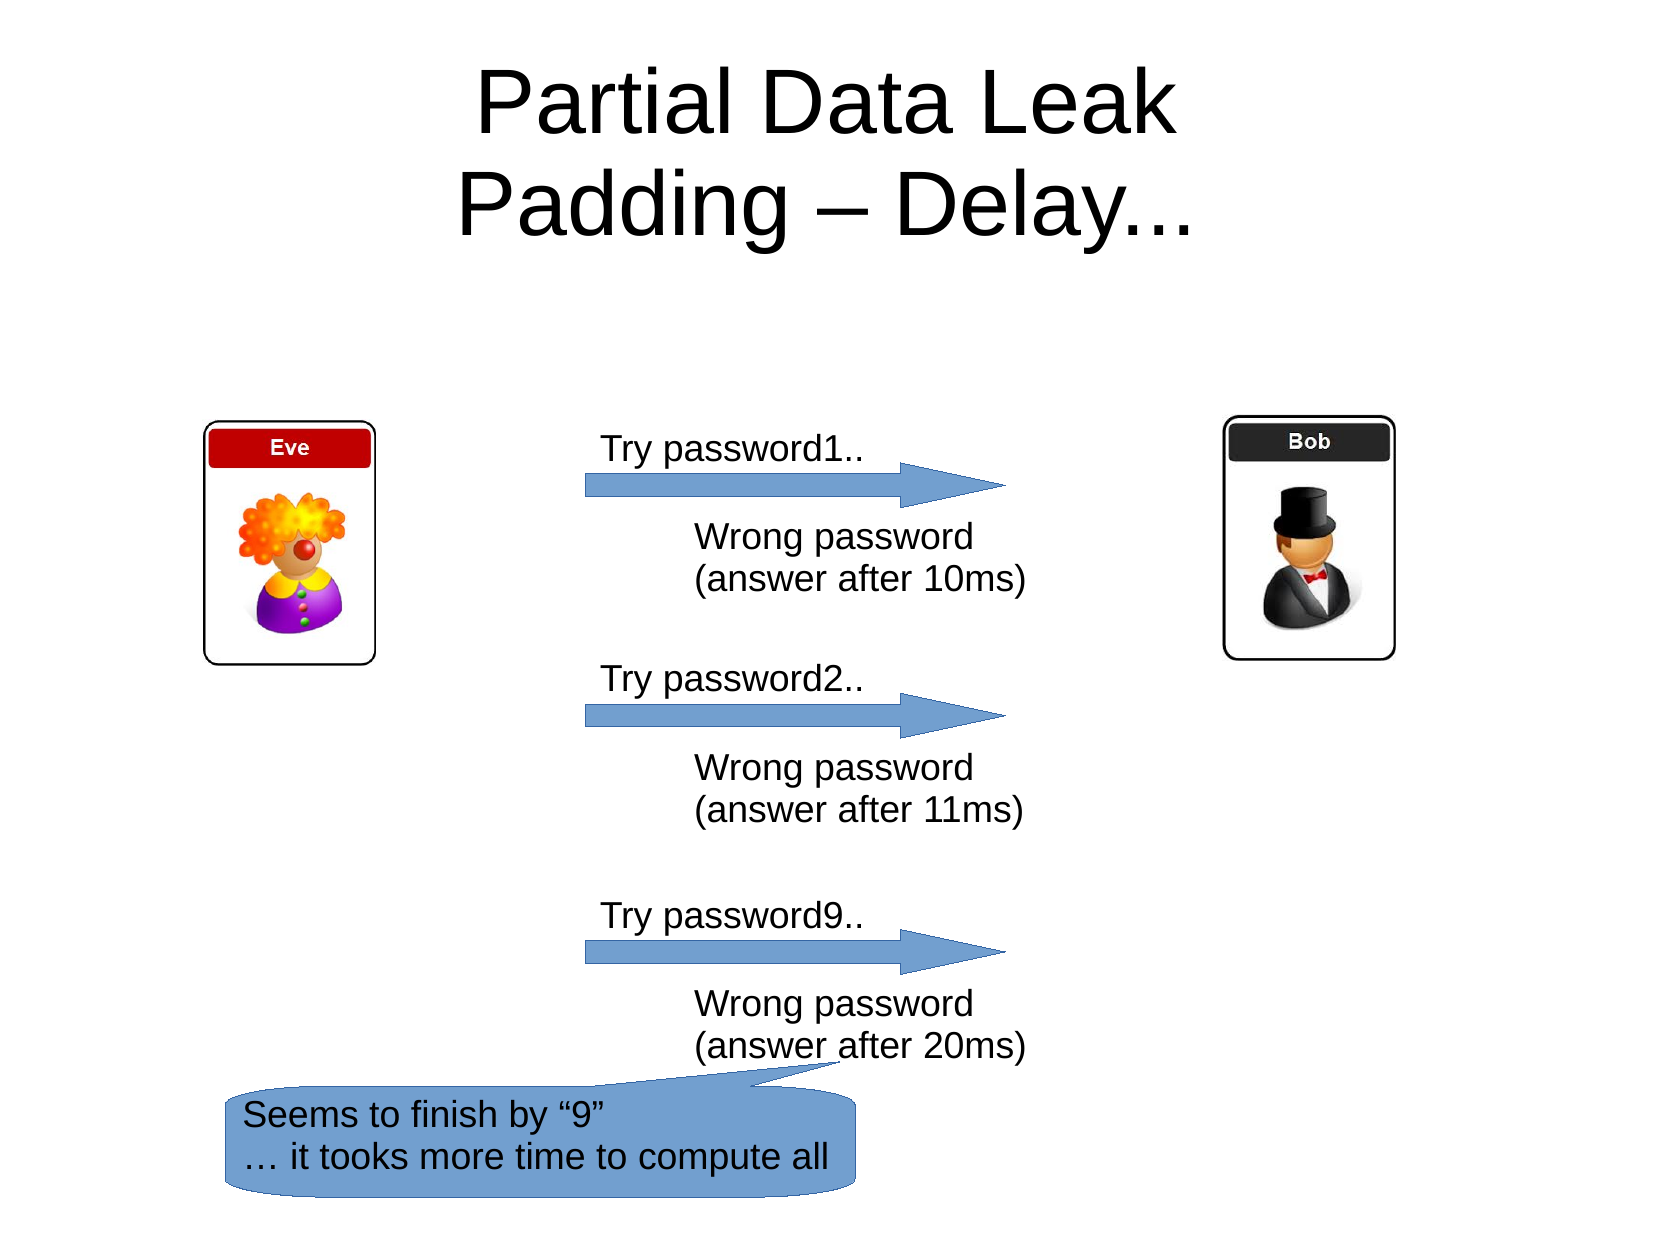

# Partial Data Leak Padding – Delay...
Try password1..
Wrong password
(answer after 10ms)
Try password2..
Wrong password
(answer after 11ms)
Try password9..
Wrong password
(answer after 20ms)
Seems to finish by “9”
… it tooks more time to compute all